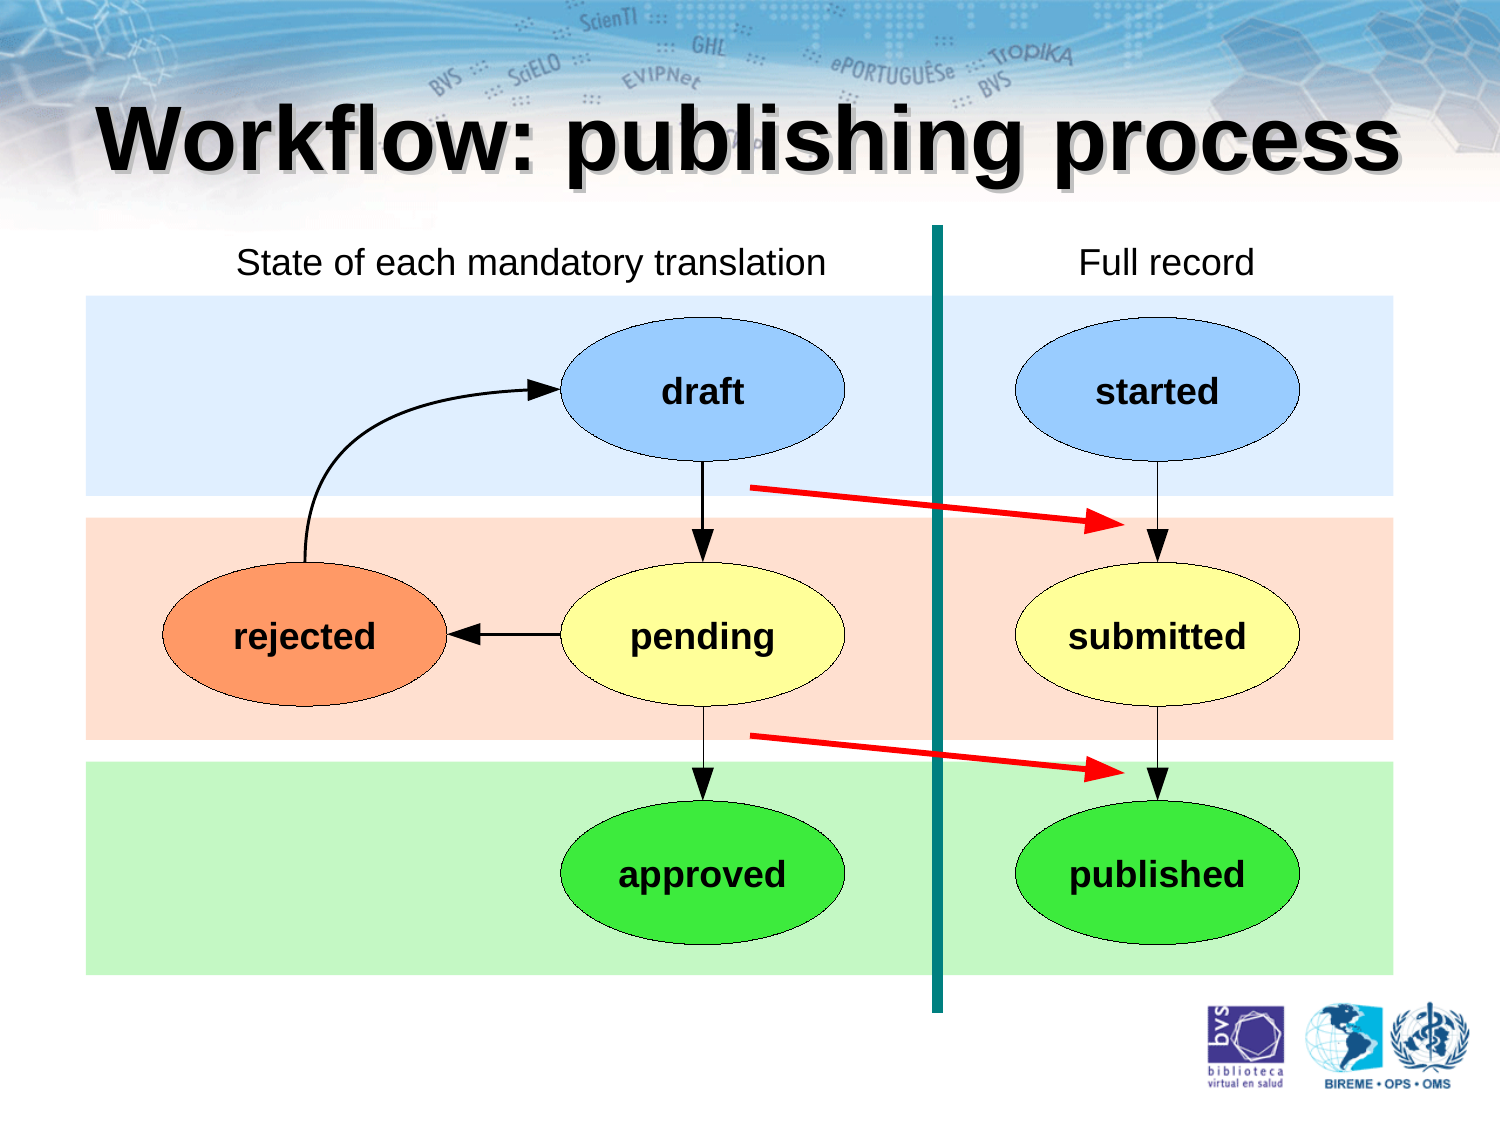

# Workflow: publishing process
State of each mandatory translation
Full record
draft
started
rejected
pending
submitted
approved
published